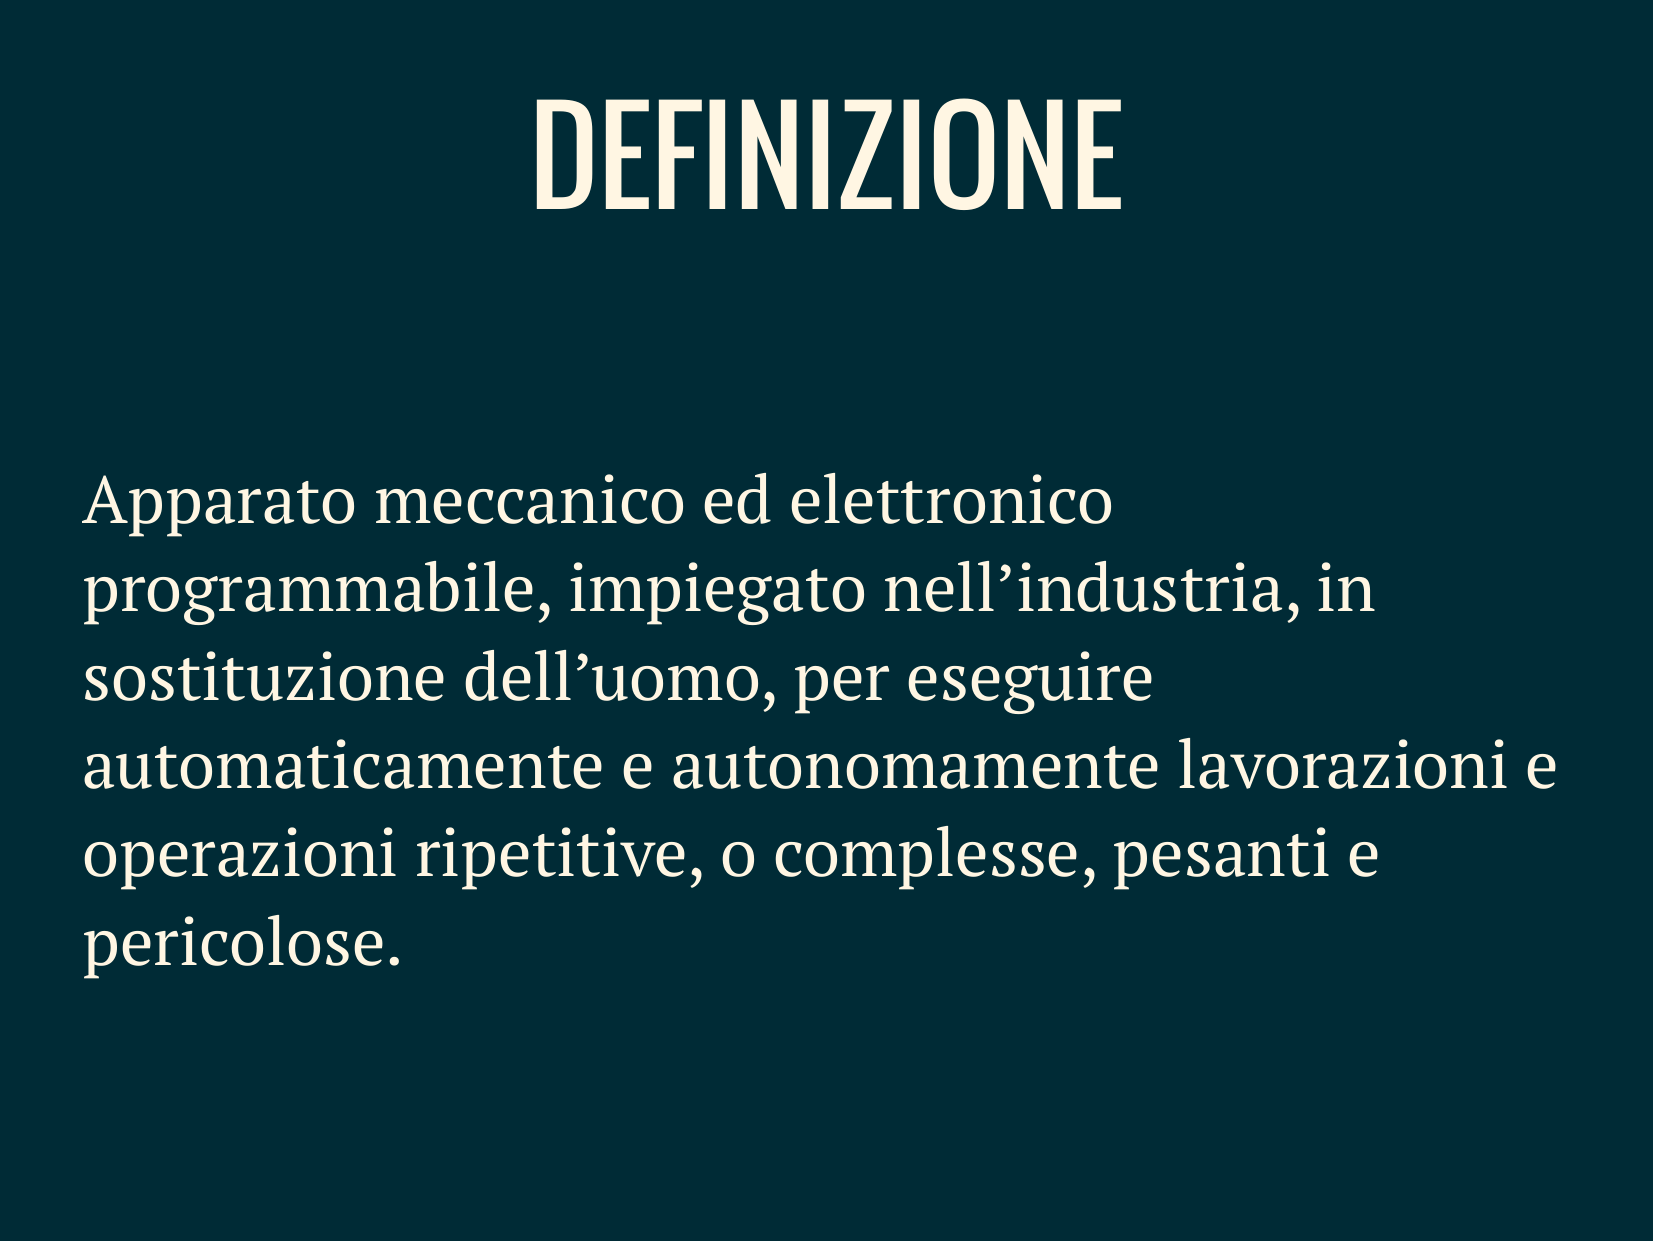

# Definizione
Apparato meccanico ed elettronico programmabile, impiegato nell’industria, in sostituzione dell’uomo, per eseguire automaticamente e autonomamente lavorazioni e operazioni ripetitive, o complesse, pesanti e pericolose.